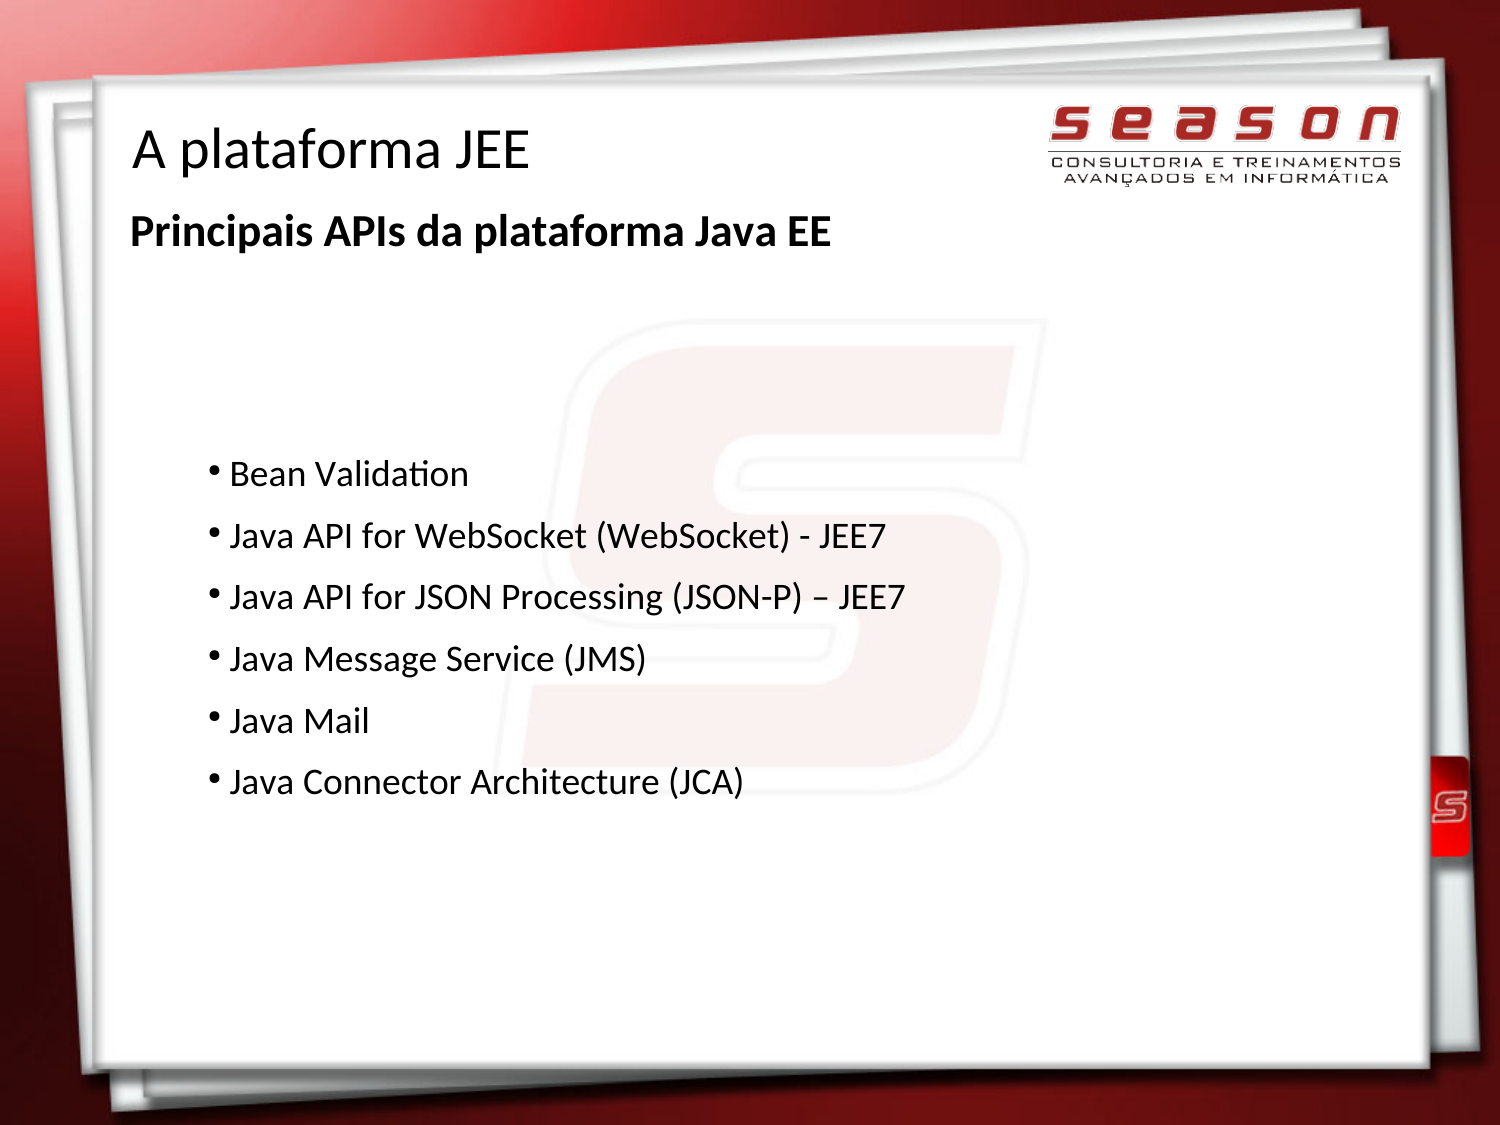

# A plataforma JEE
 Principais APIs da plataforma Java EE
 Bean Validation
 Java API for WebSocket (WebSocket) - JEE7
 Java API for JSON Processing (JSON-P) – JEE7
 Java Message Service (JMS)
 Java Mail
 Java Connector Architecture (JCA)